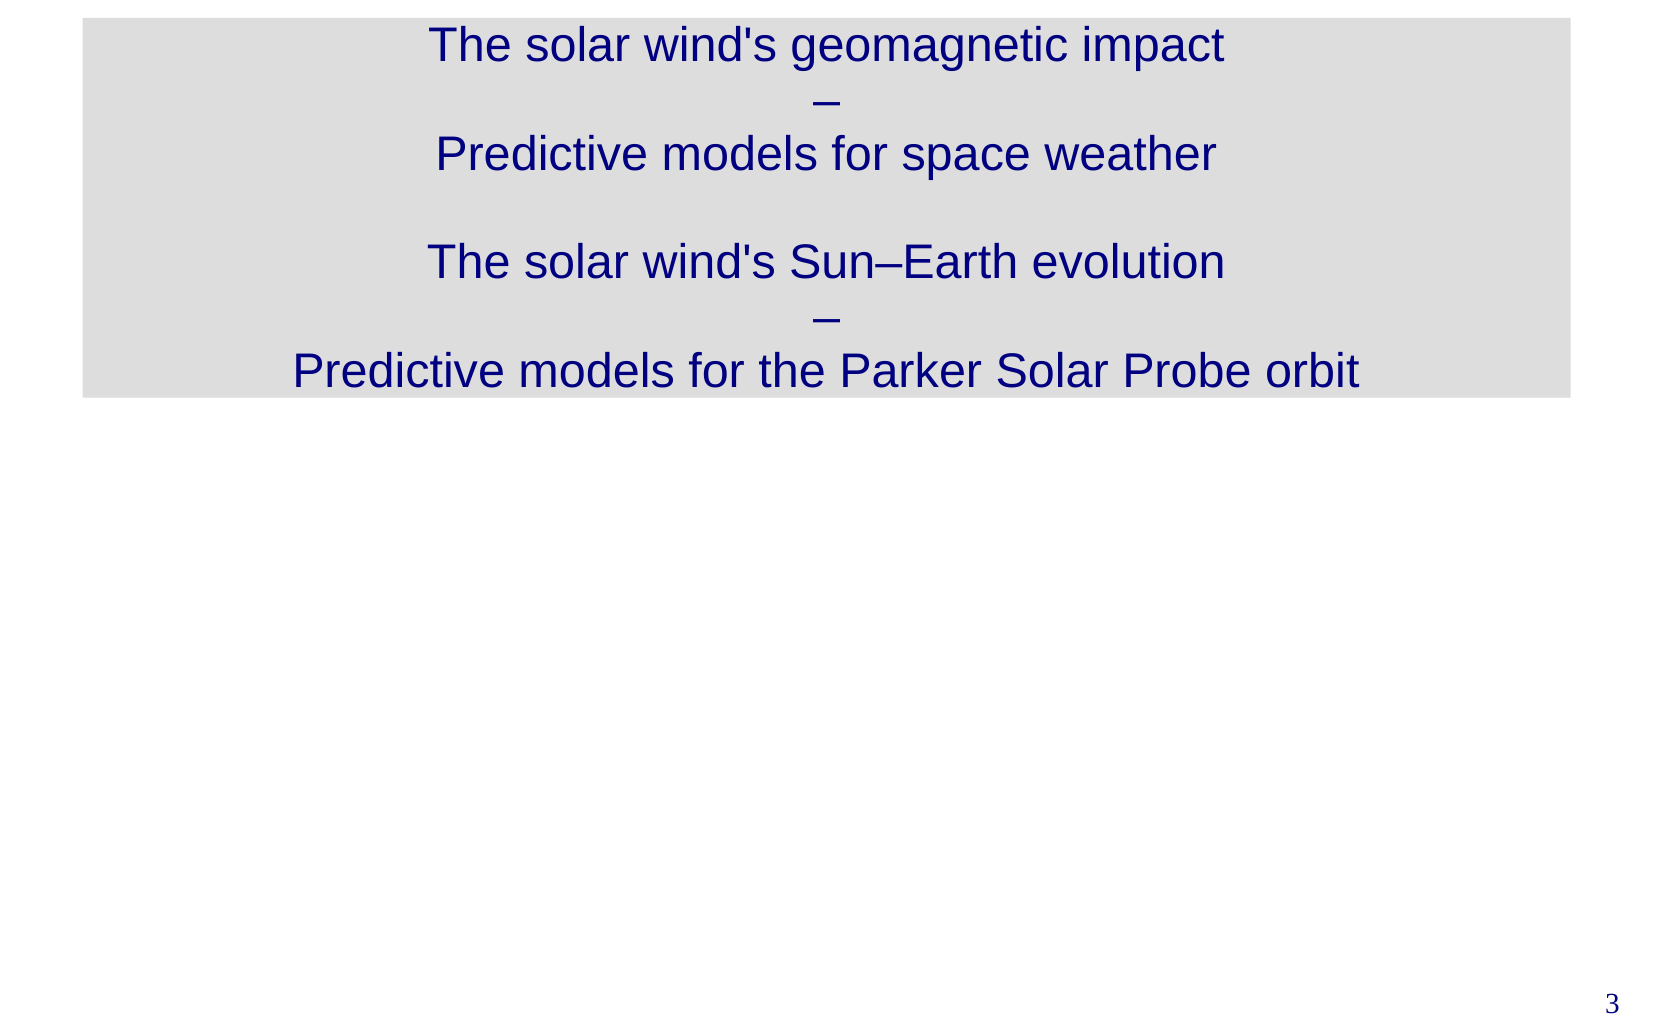

The solar wind's geomagnetic impact
–
Predictive models for space weather
The solar wind's Sun–Earth evolution
–
Predictive models for the Parker Solar Probe orbit
#
3